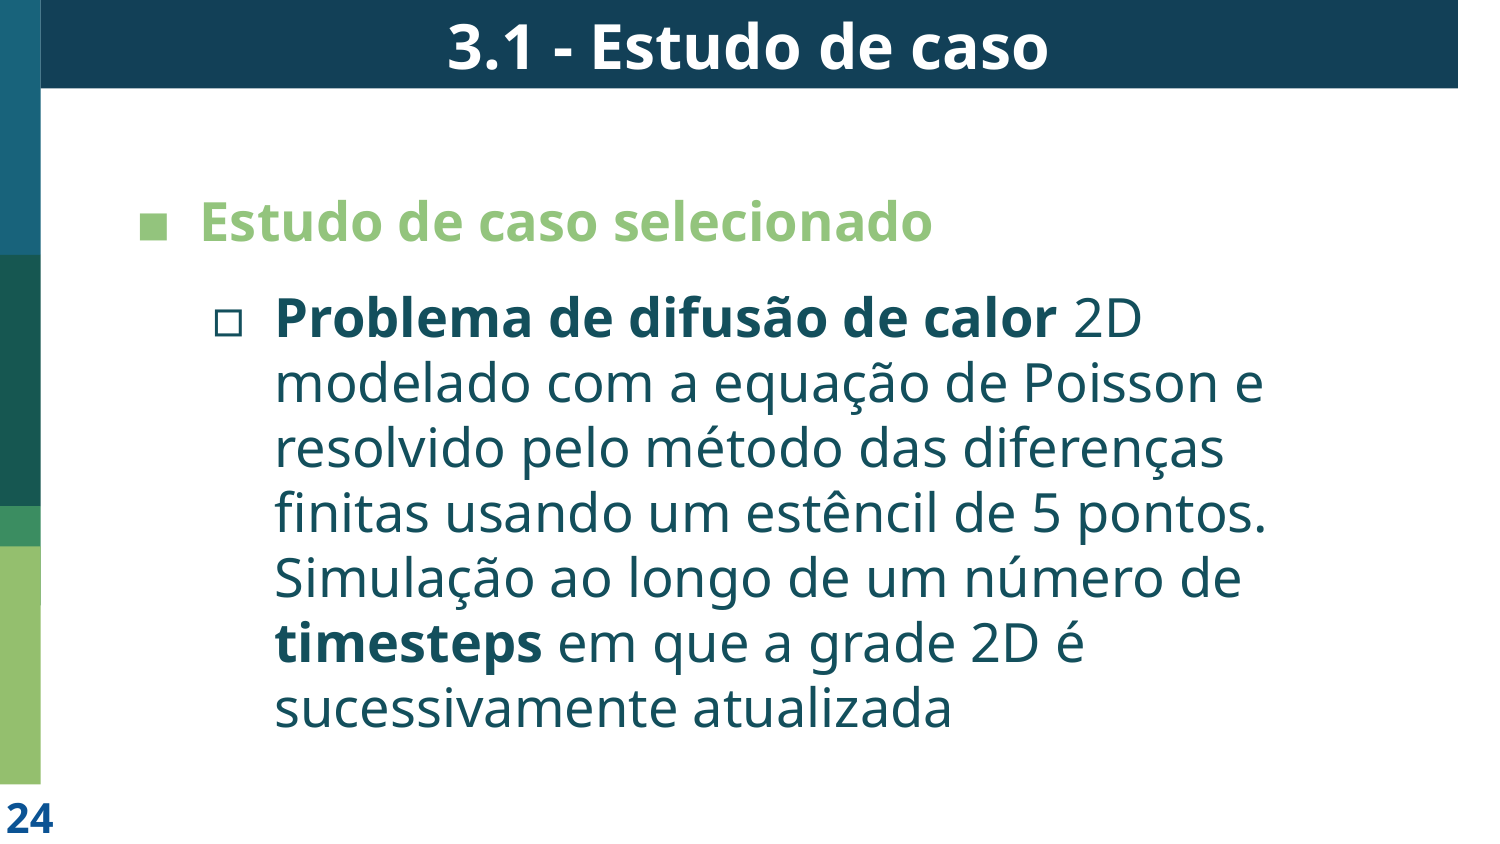

3.1 - Estudo de caso
# Estudo de caso selecionado
Problema de difusão de calor 2D modelado com a equação de Poisson e resolvido pelo método das diferenças finitas usando um estêncil de 5 pontos. Simulação ao longo de um número de timesteps em que a grade 2D é sucessivamente atualizada